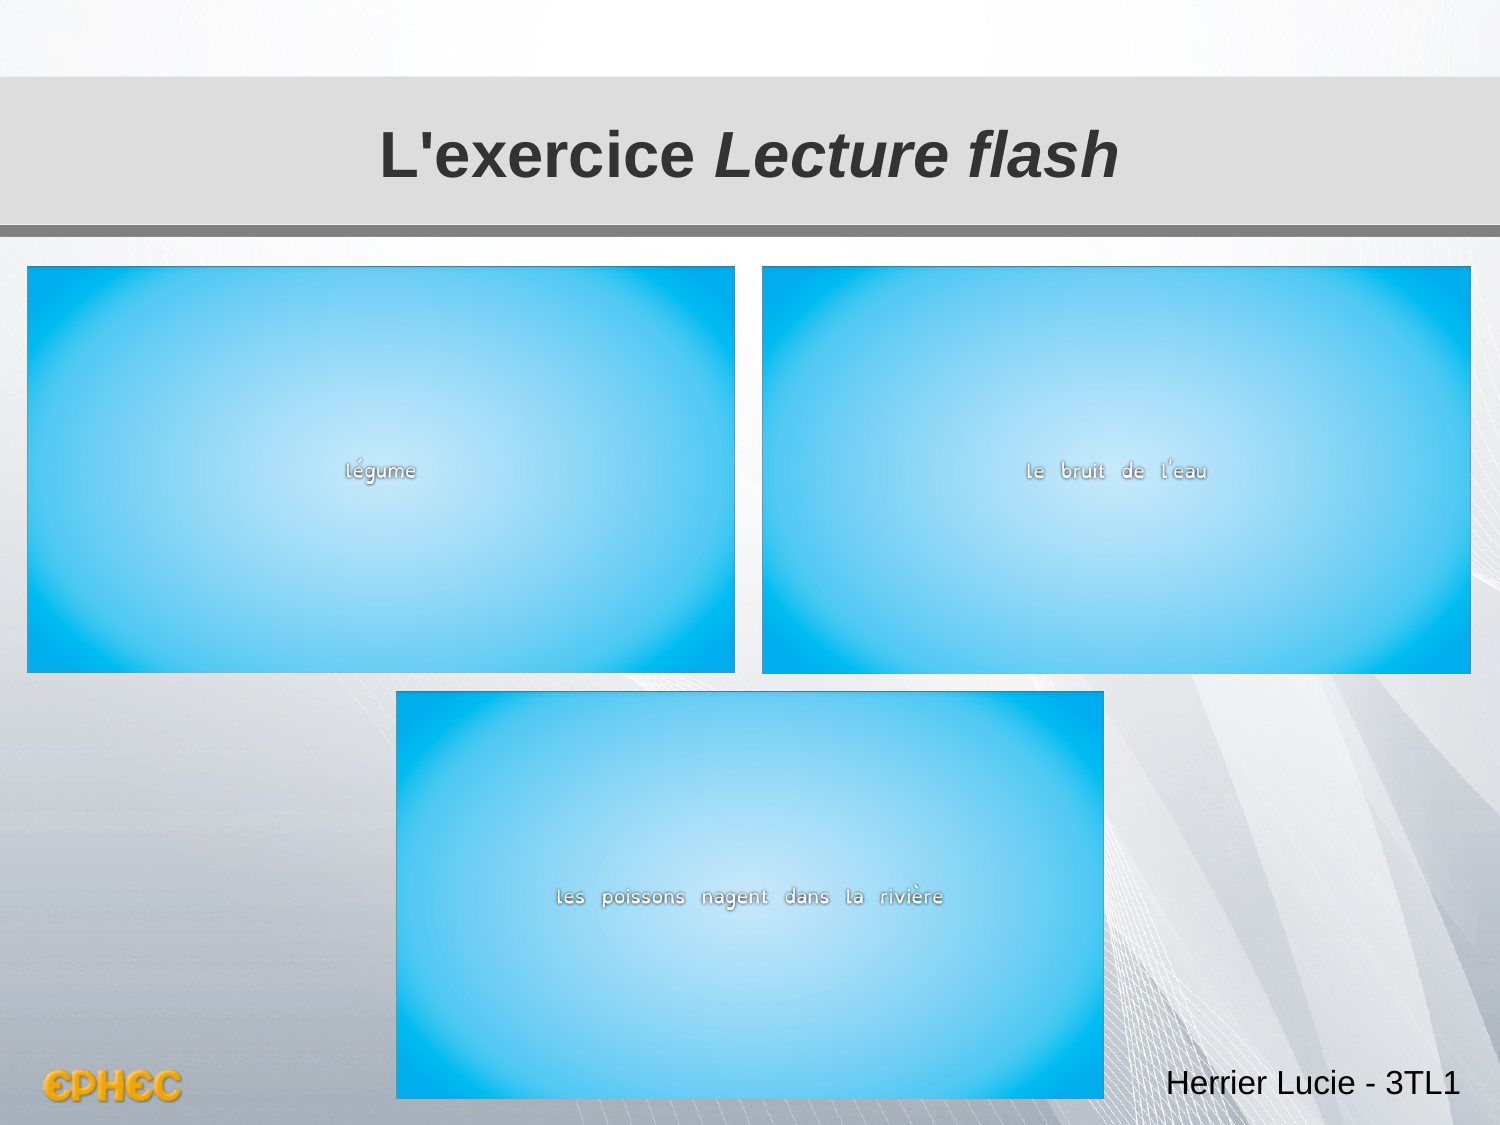

# L'exercice Lecture flash
Herrier Lucie - 3TL1